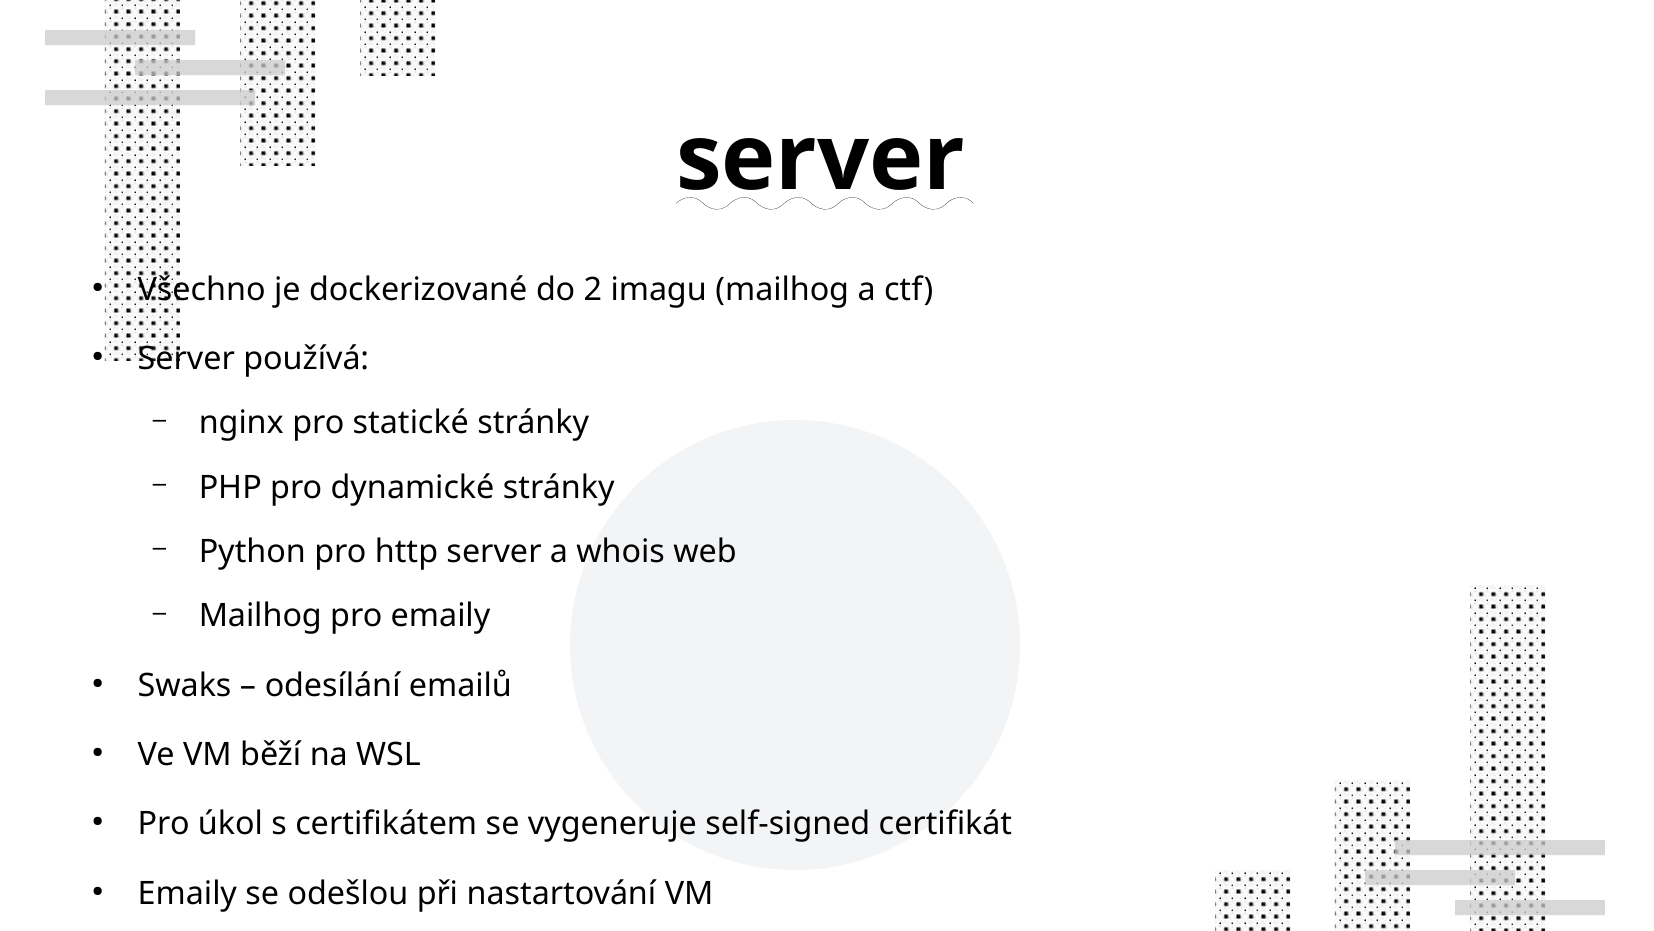

# server
Všechno je dockerizované do 2 imagu (mailhog a ctf)
Server používá:
nginx pro statické stránky
PHP pro dynamické stránky
Python pro http server a whois web
Mailhog pro emaily
Swaks – odesílání emailů
Ve VM běží na WSL
Pro úkol s certifikátem se vygeneruje self-signed certifikát
Emaily se odešlou při nastartování VM